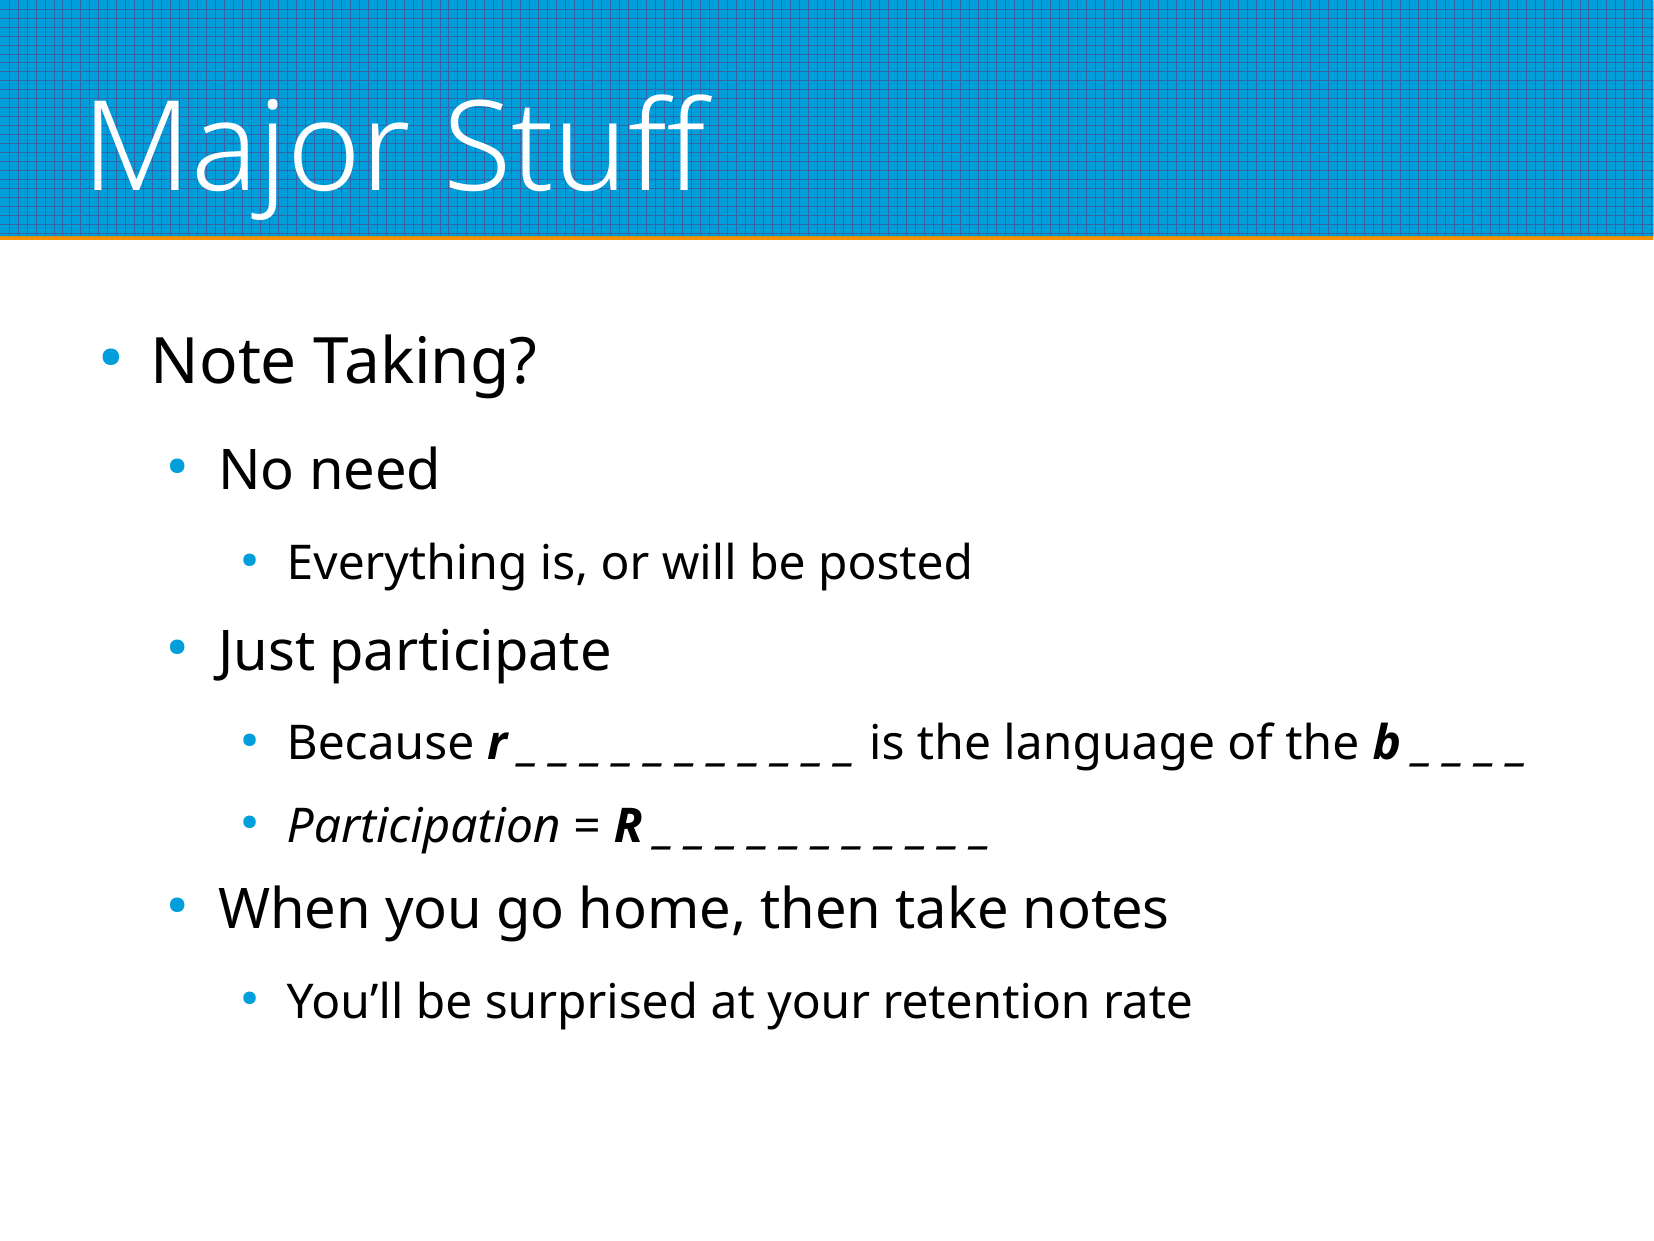

# Major Stuff
Note Taking?
No need
Everything is, or will be posted
Just participate
Because r _ _ _ _ _ _ _ _ _ _ _ is the language of the b _ _ _ _
Participation = R _ _ _ _ _ _ _ _ _ _ _
When you go home, then take notes
You’ll be surprised at your retention rate